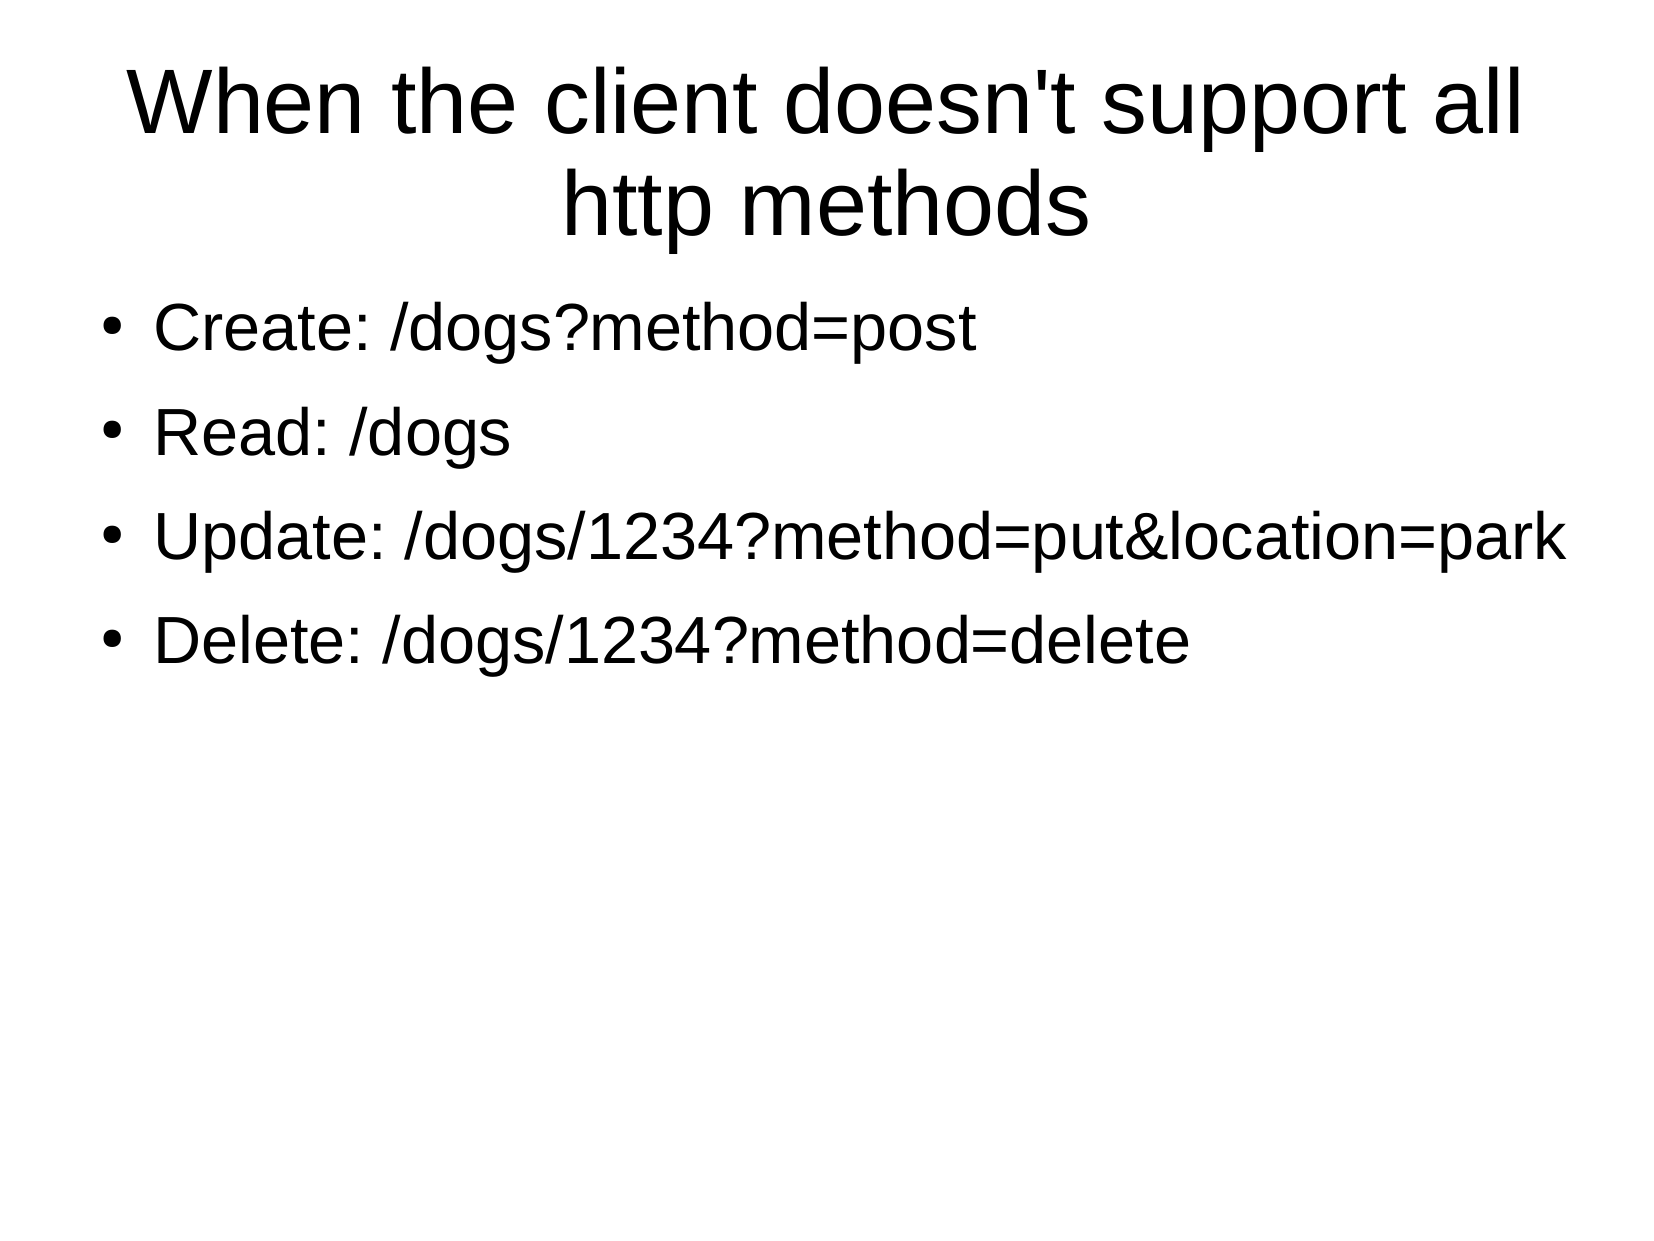

# When the client doesn't support all http methods
Create: /dogs?method=post
Read: /dogs
Update: /dogs/1234?method=put&location=park
Delete: /dogs/1234?method=delete